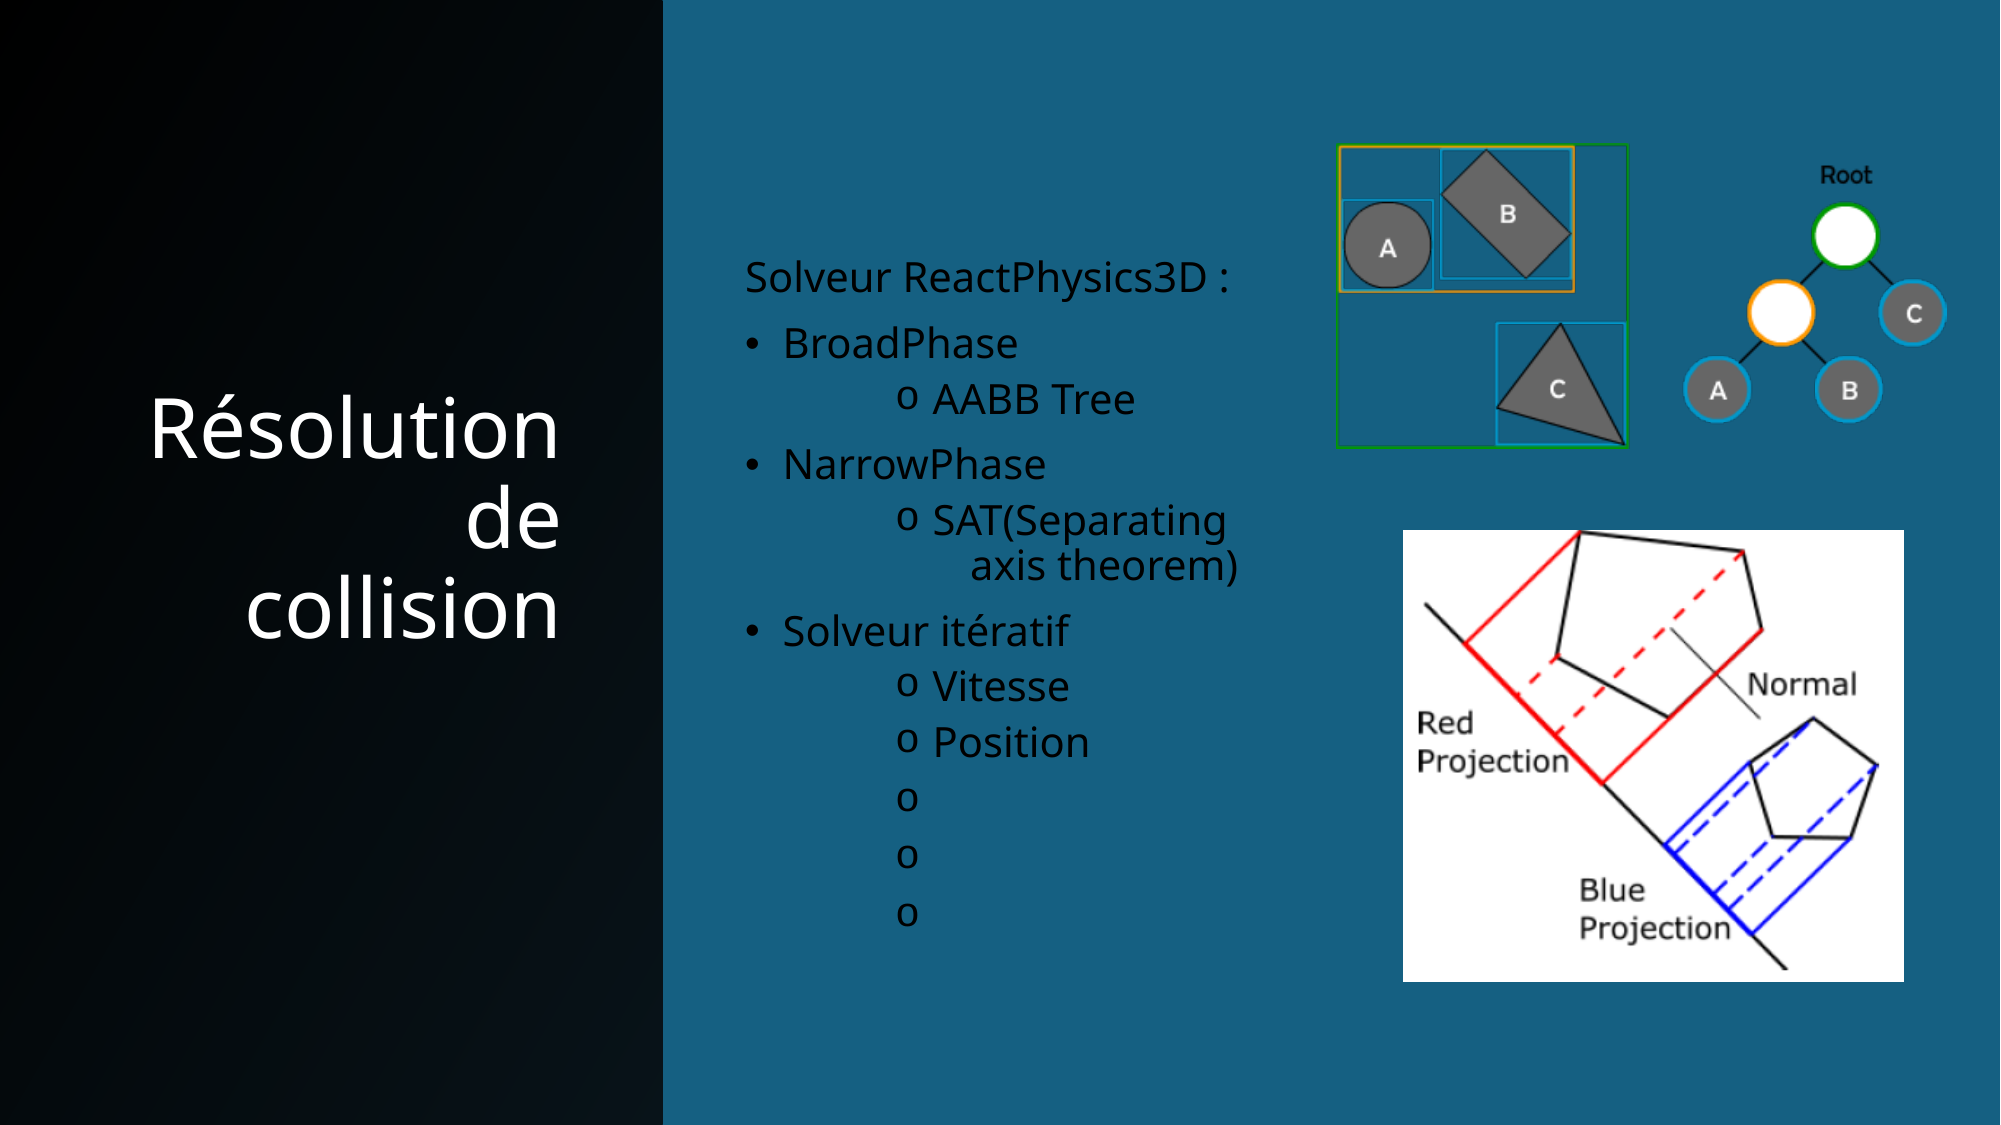

# Résolution de collision
Solveur ReactPhysics3D :
BroadPhase
AABB Tree
NarrowPhase
SAT(Separating axis theorem)
Solveur itératif
Vitesse
Position